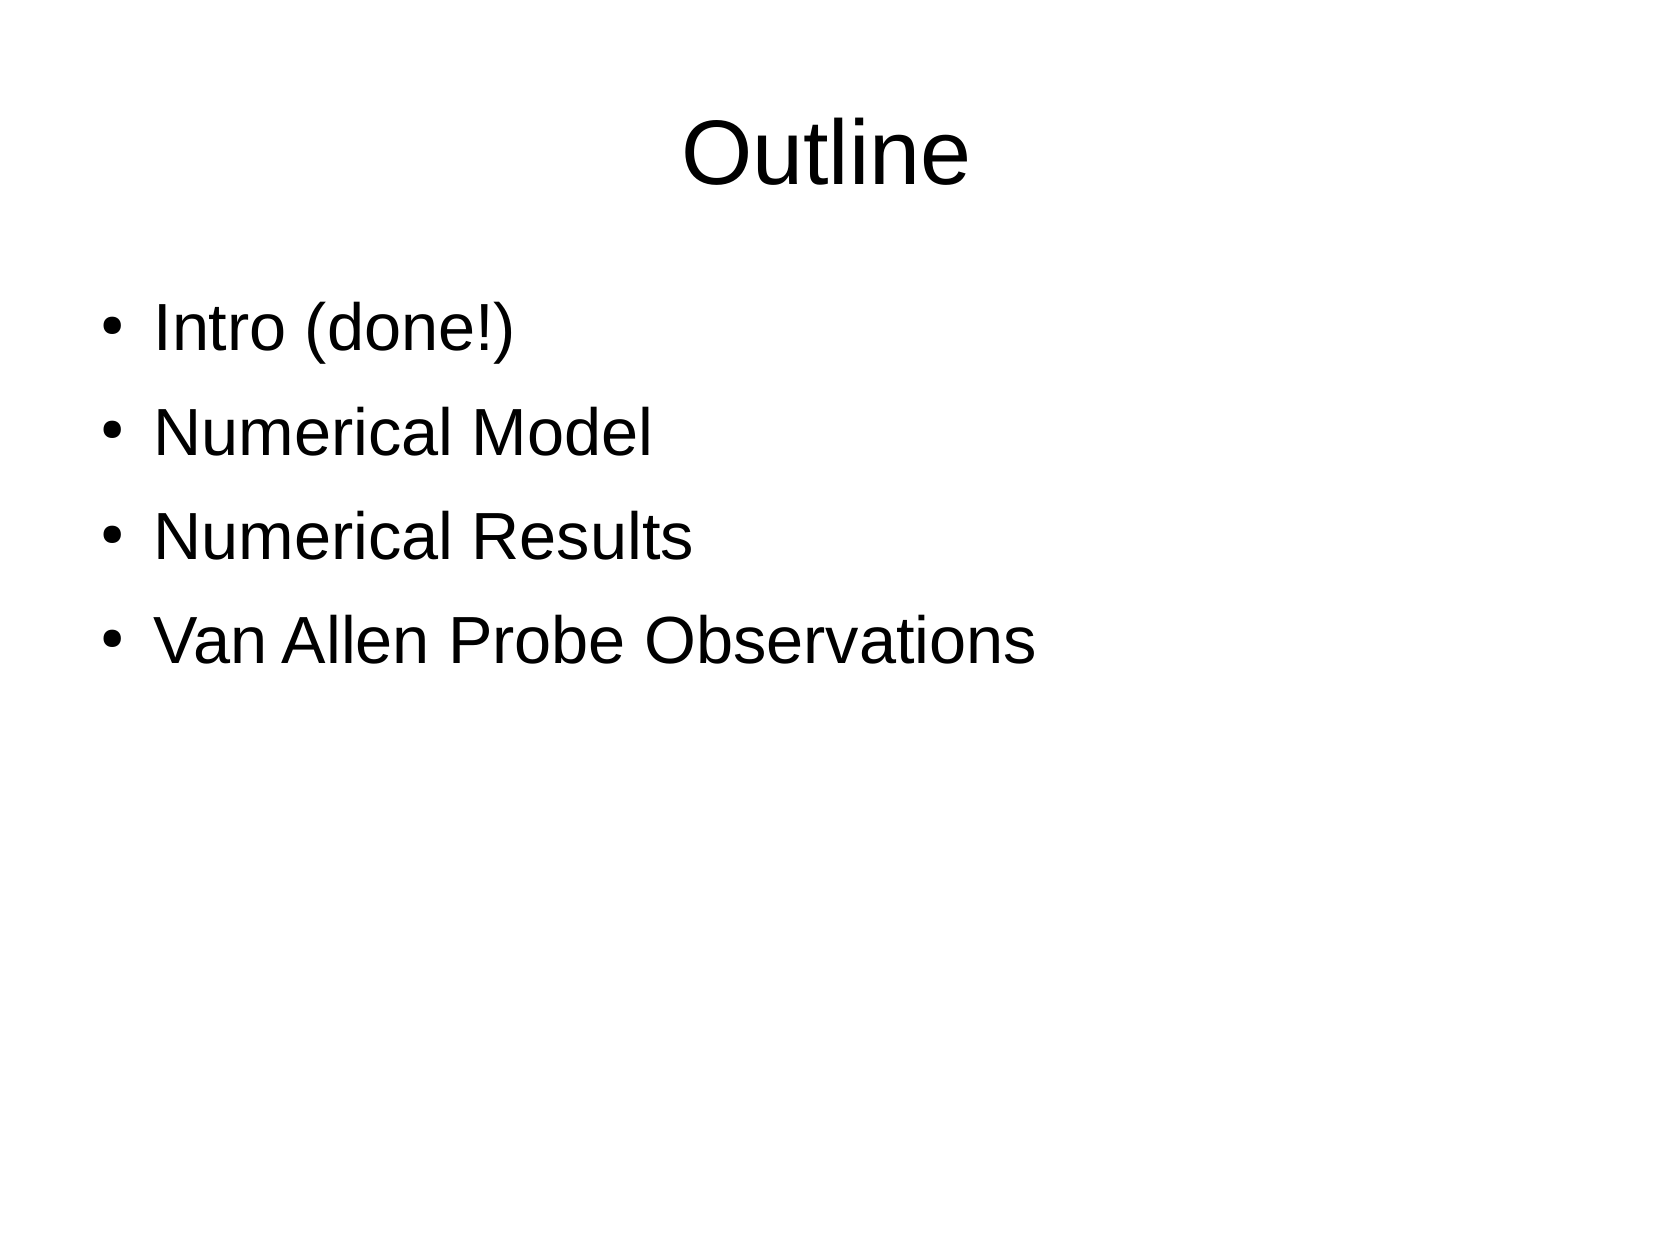

# Outline
Intro (done!)
Numerical Model
Numerical Results
Van Allen Probe Observations